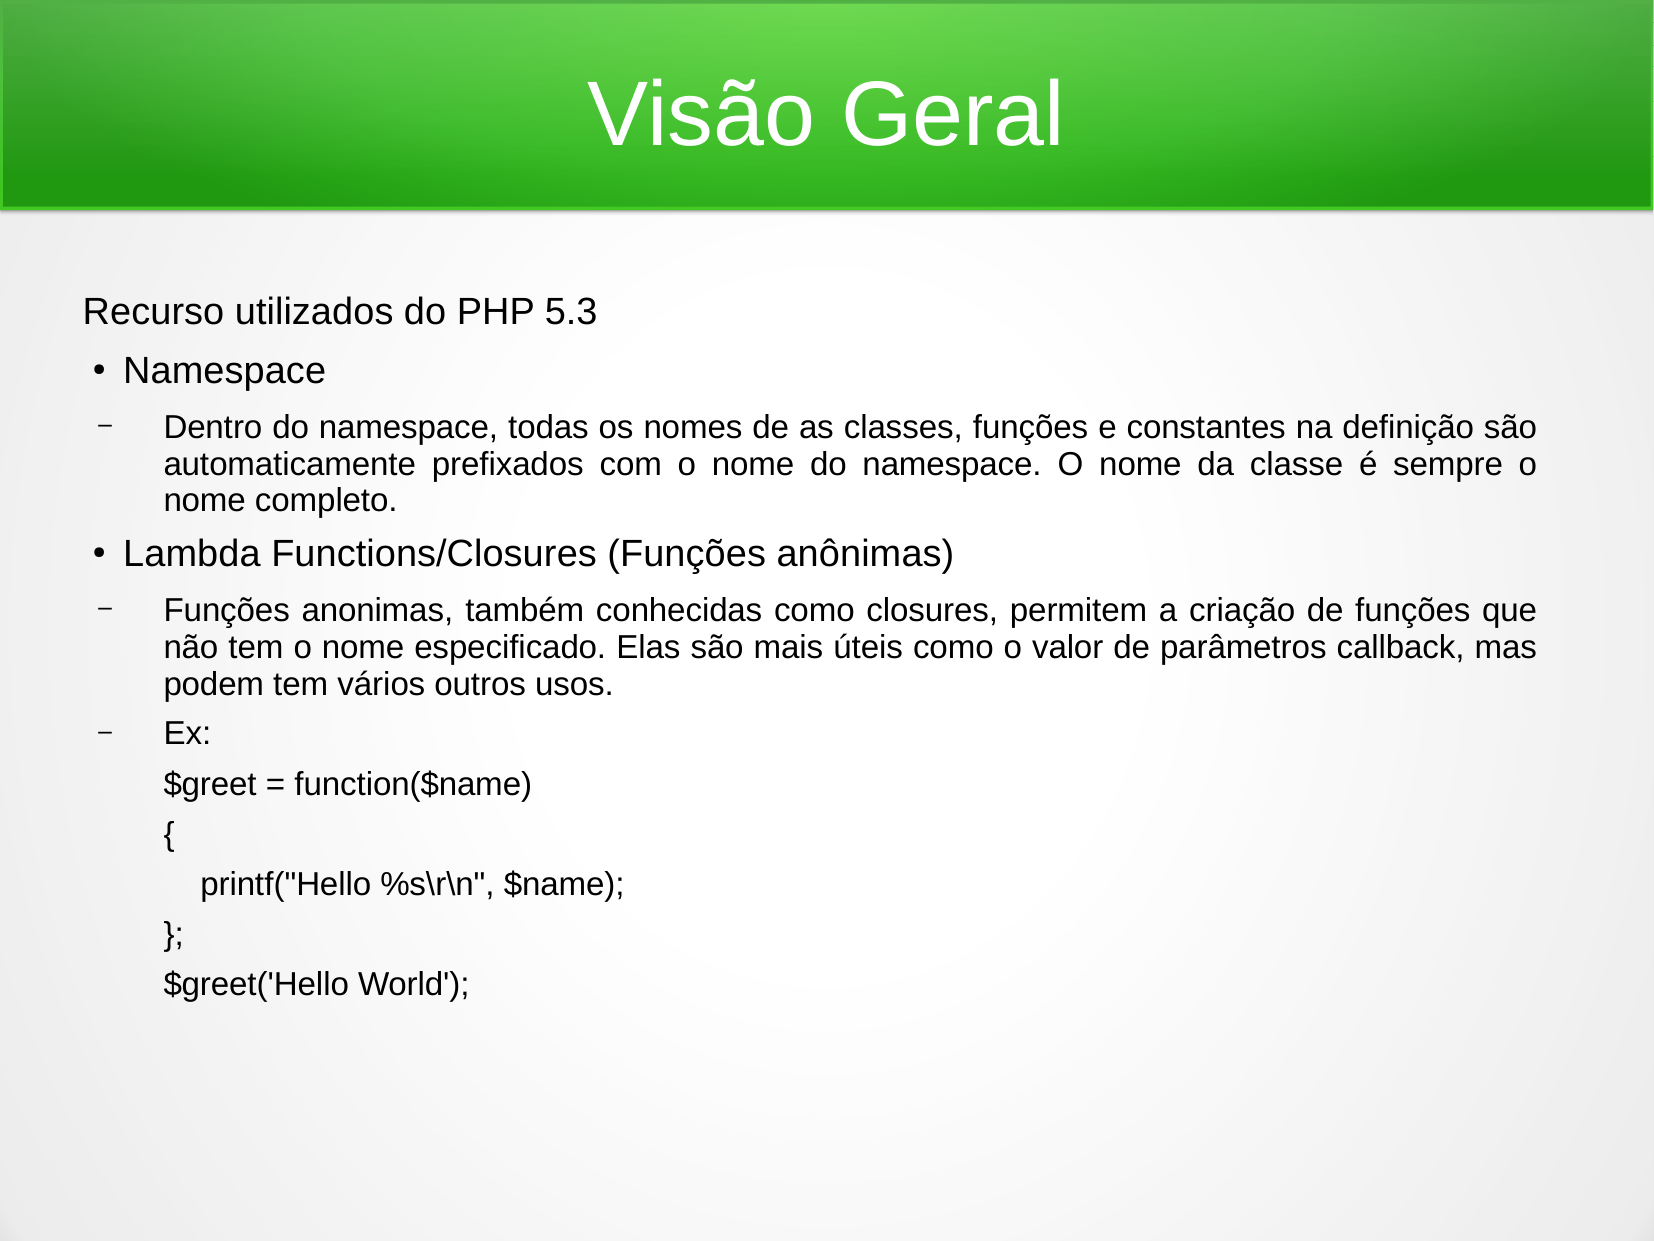

# Visão Geral
Recurso utilizados do PHP 5.3
Namespace
Dentro do namespace, todas os nomes de as classes, funções e constantes na definição são automaticamente prefixados com o nome do namespace. O nome da classe é sempre o nome completo.
Lambda Functions/Closures (Funções anônimas)
Funções anonimas, também conhecidas como closures, permitem a criação de funções que não tem o nome especificado. Elas são mais úteis como o valor de parâmetros callback, mas podem tem vários outros usos.
Ex:
$greet = function($name)
{
 printf("Hello %s\r\n", $name);
};
$greet('Hello World');